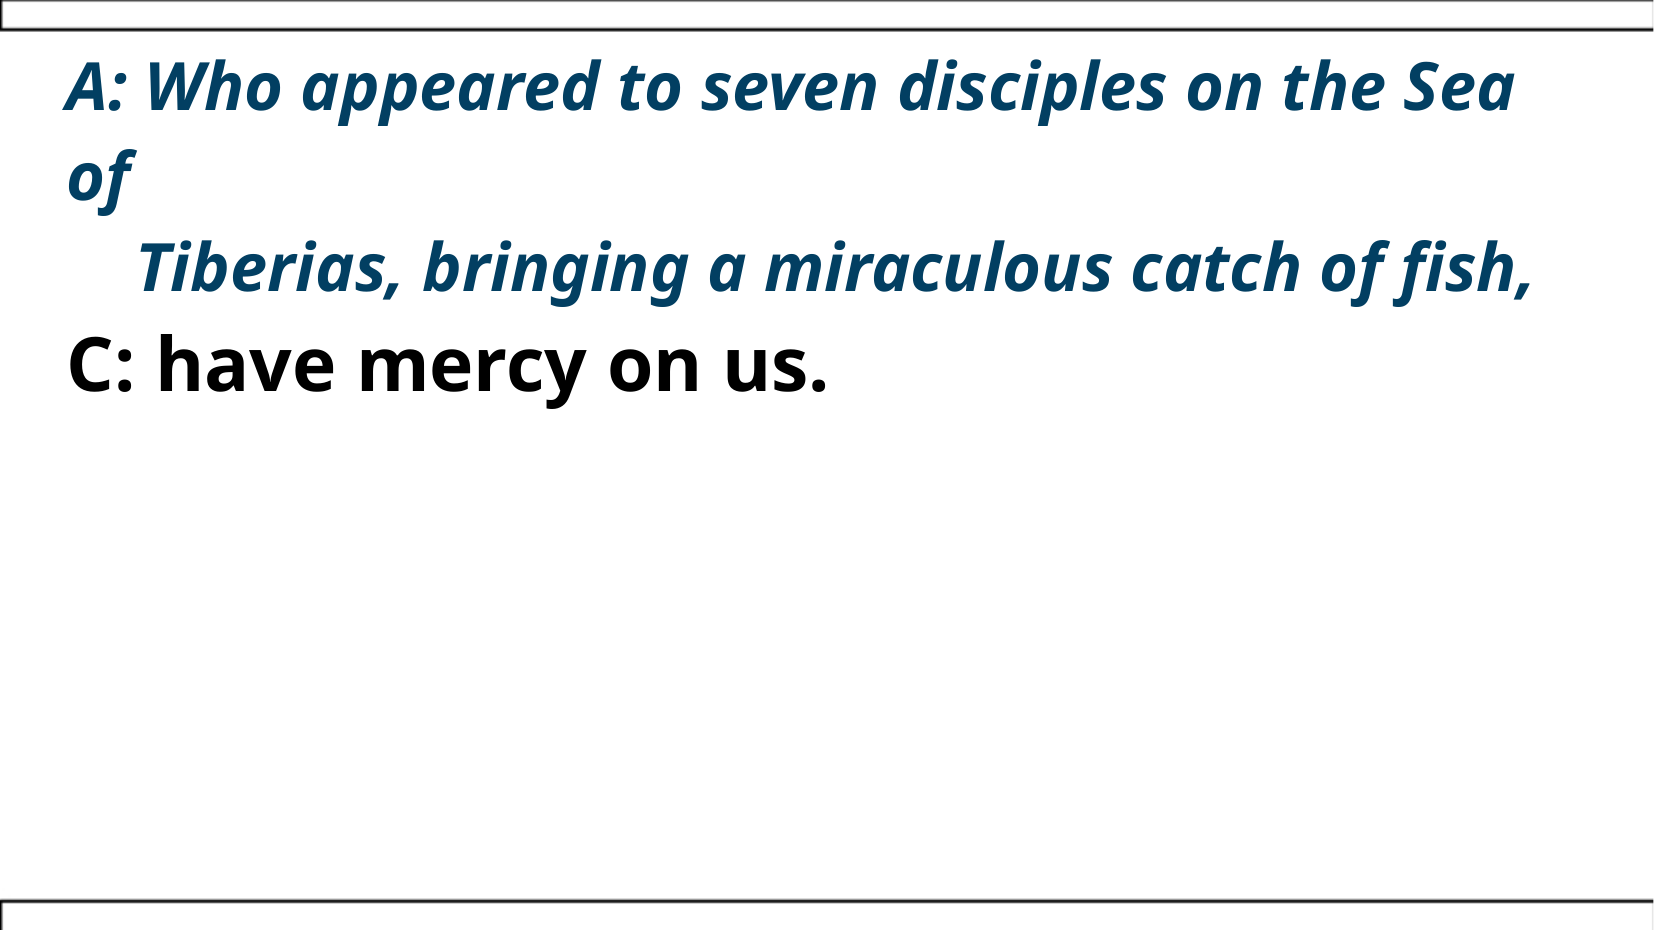

A: Who appeared to seven disciples on the Sea of
 Tiberias, bringing a miraculous catch of fish,
C: have mercy on us.